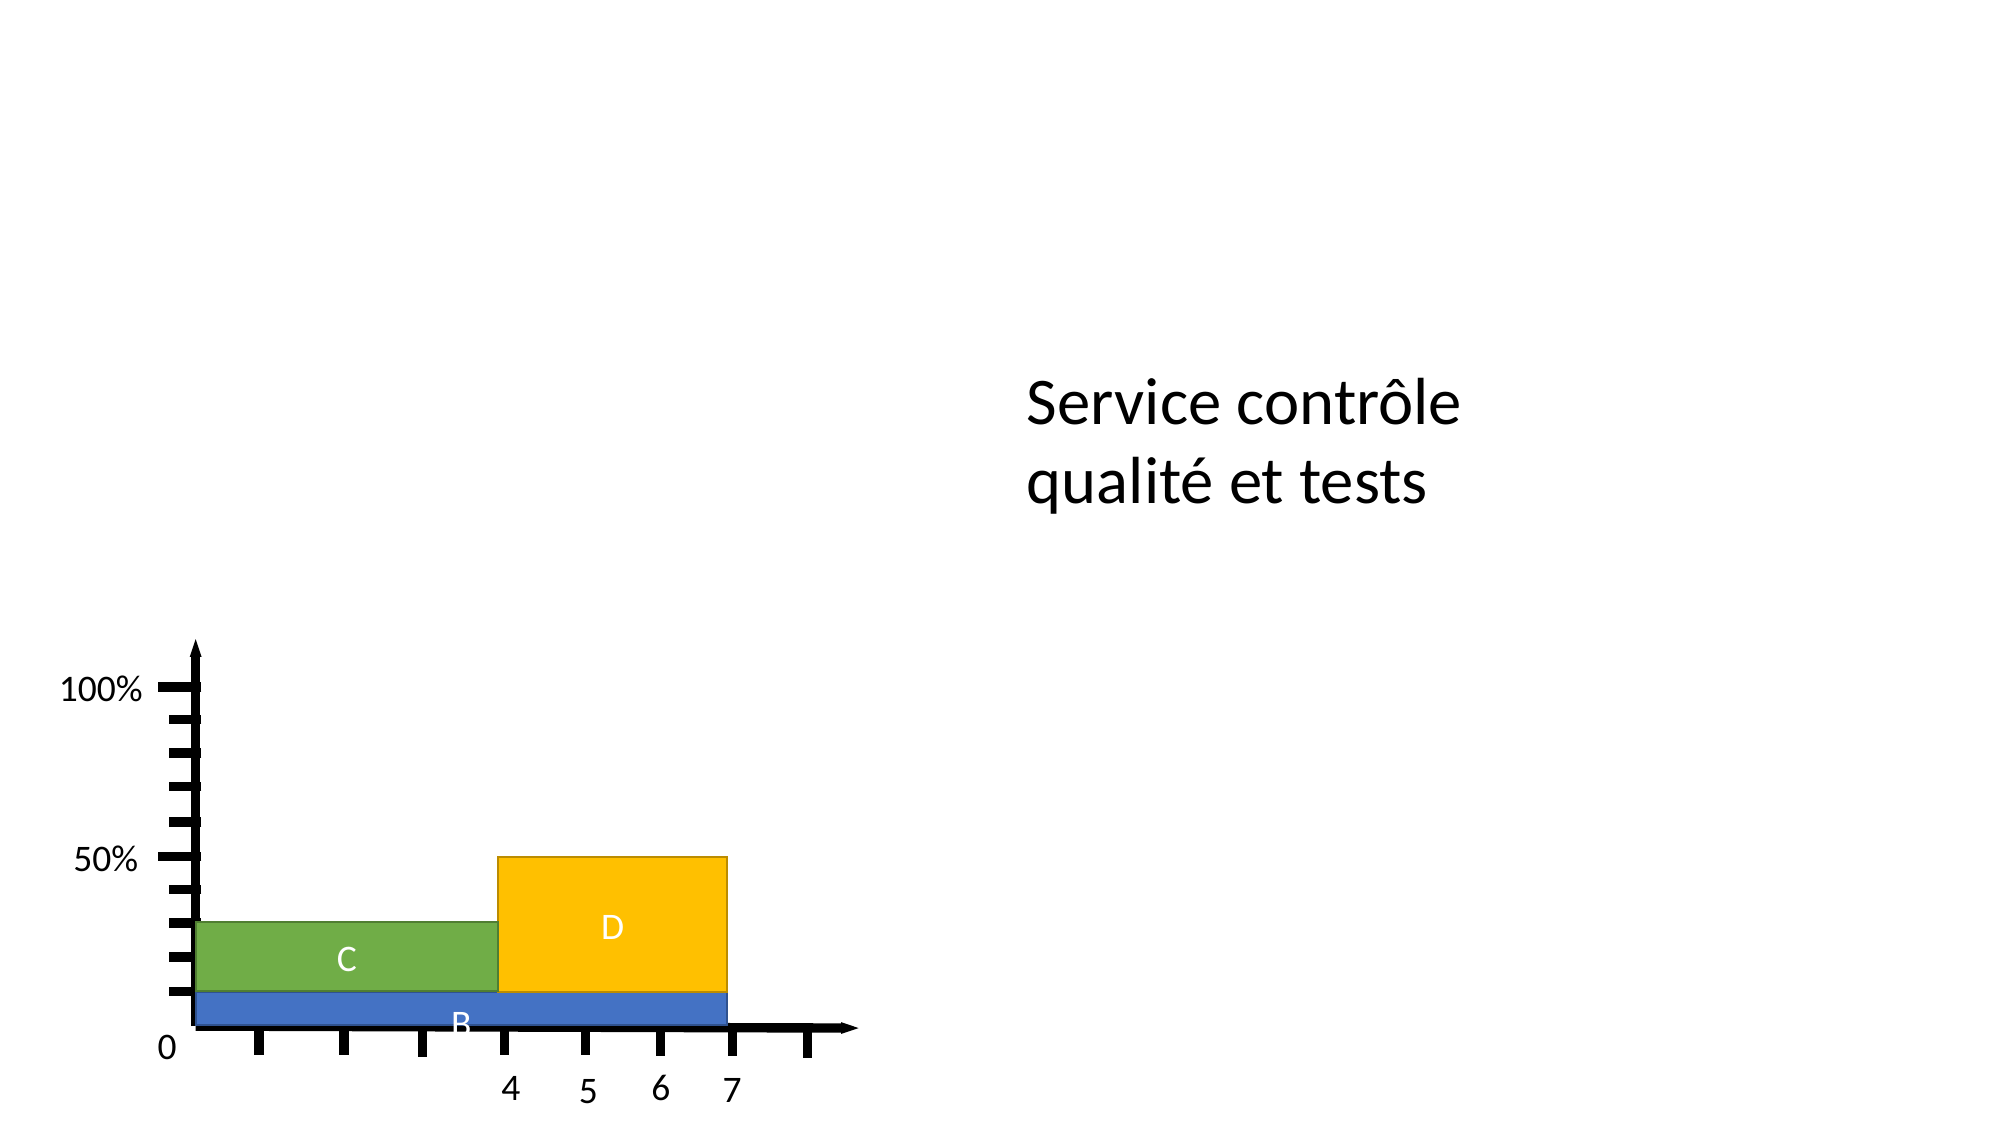

Service contrôle qualité et tests
100%
50%
D
C
B
0
4
6
7
5